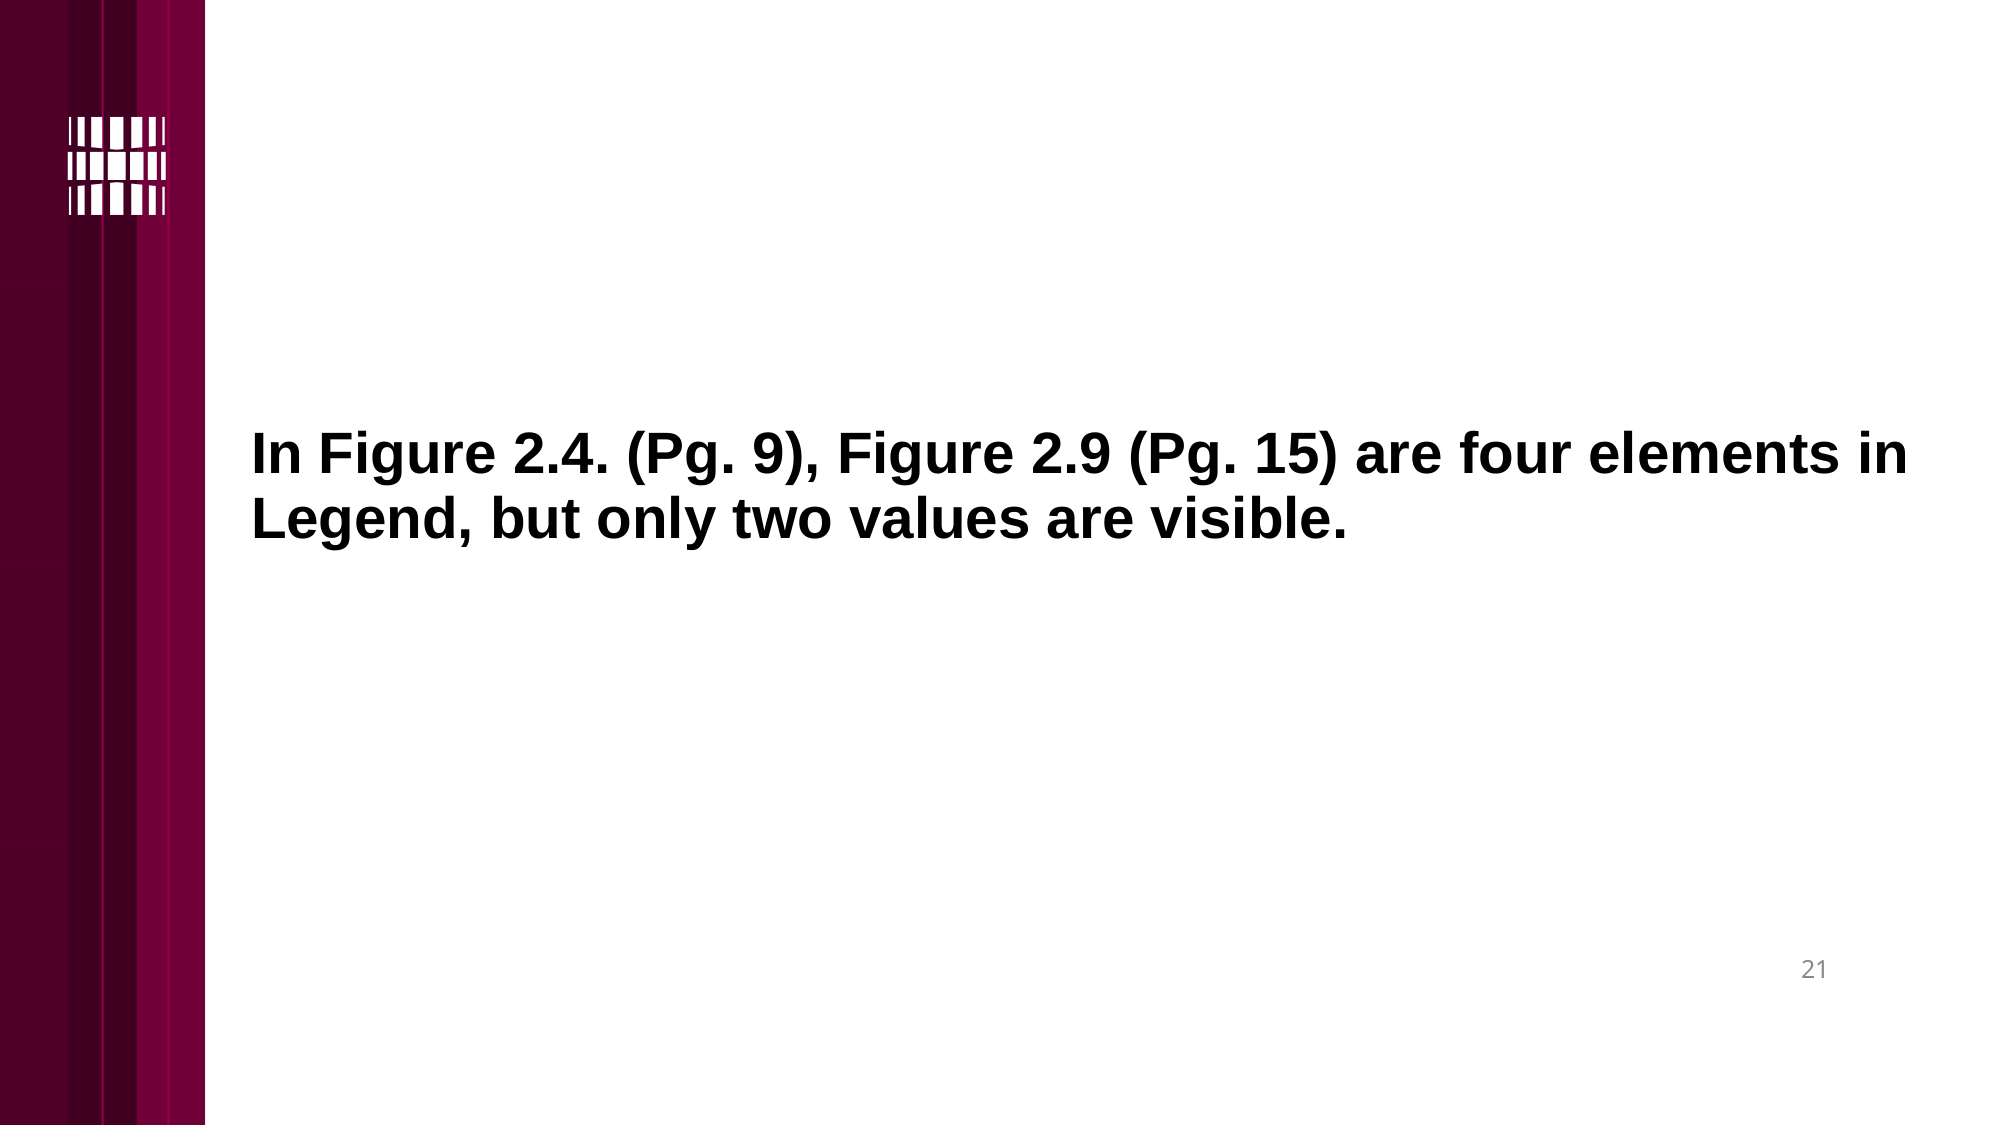

In Figure 2.4. (Pg. 9), Figure 2.9 (Pg. 15) are four elements in Legend, but only two values are visible.